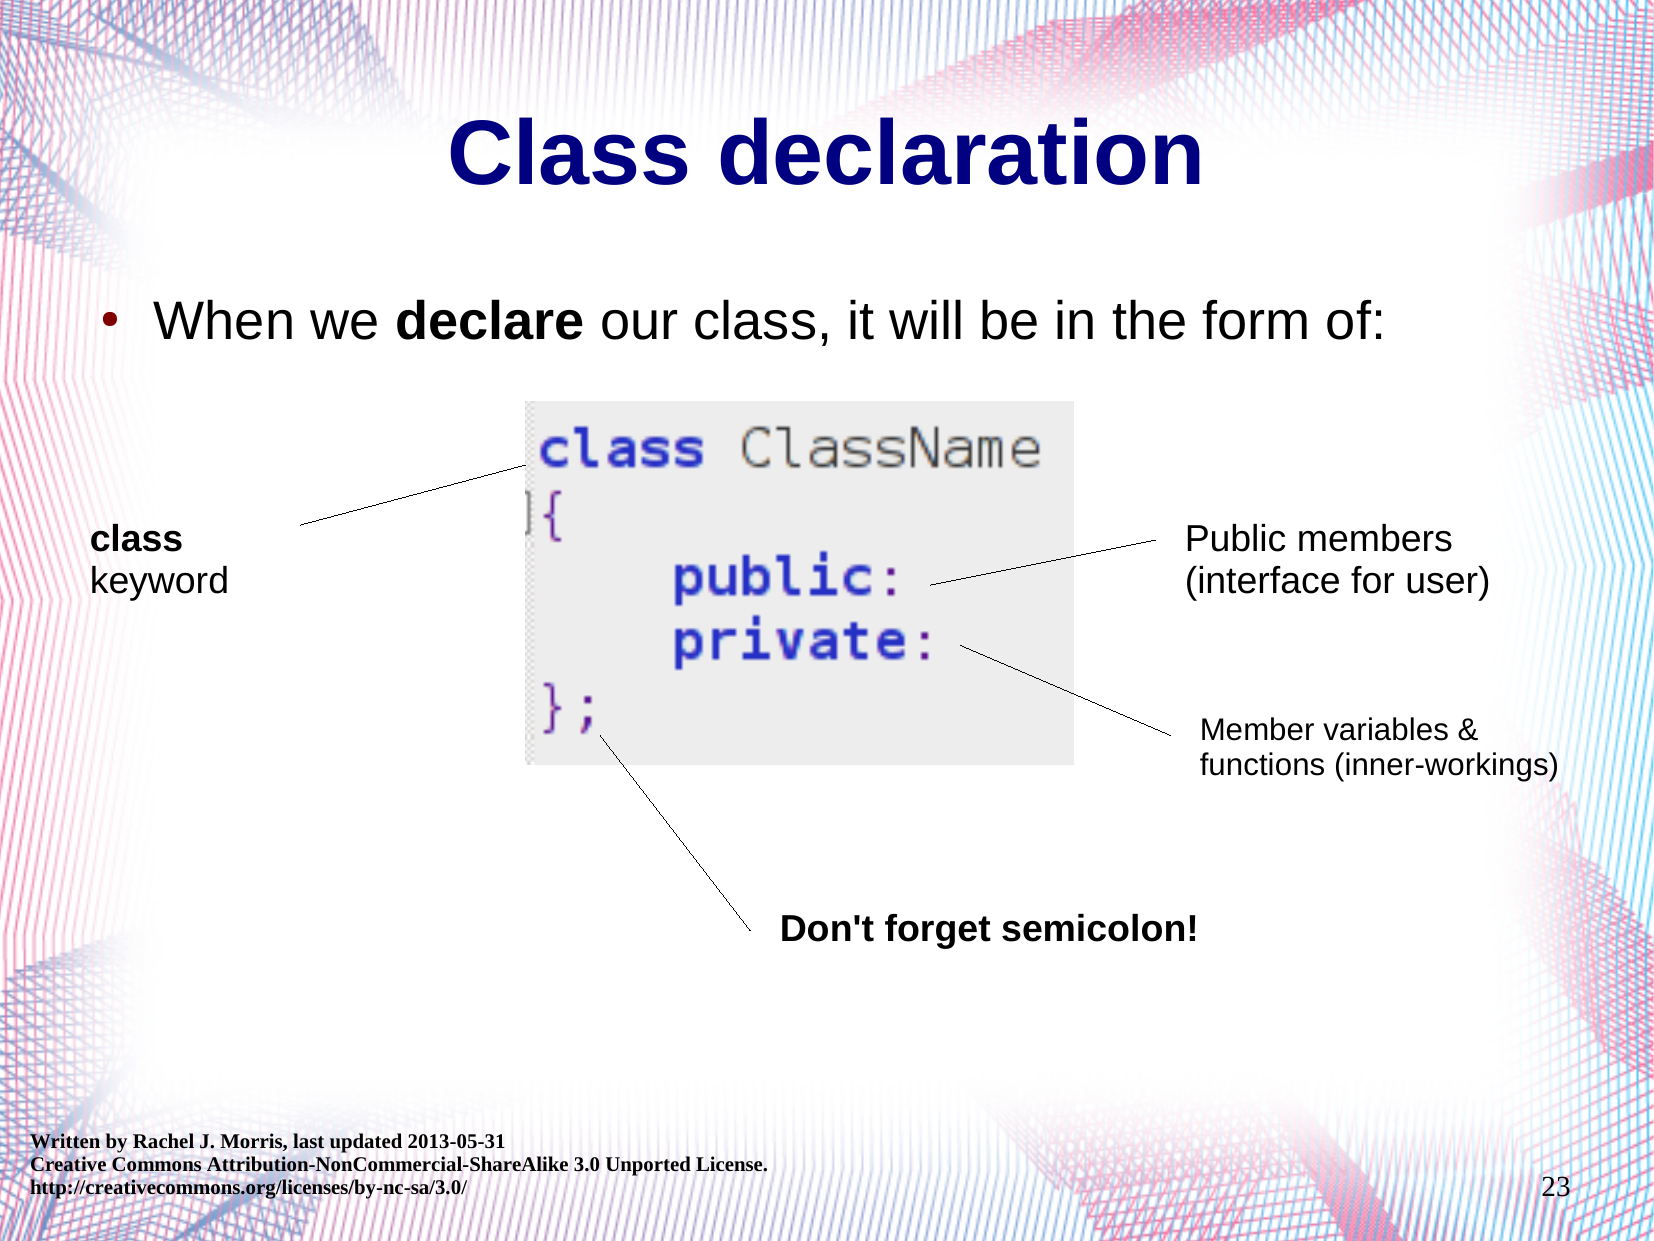

# Class declaration
When we declare our class, it will be in the form of:
class keyword
Public members (interface for user)
Member variables & functions (inner-workings)
Don't forget semicolon!
23